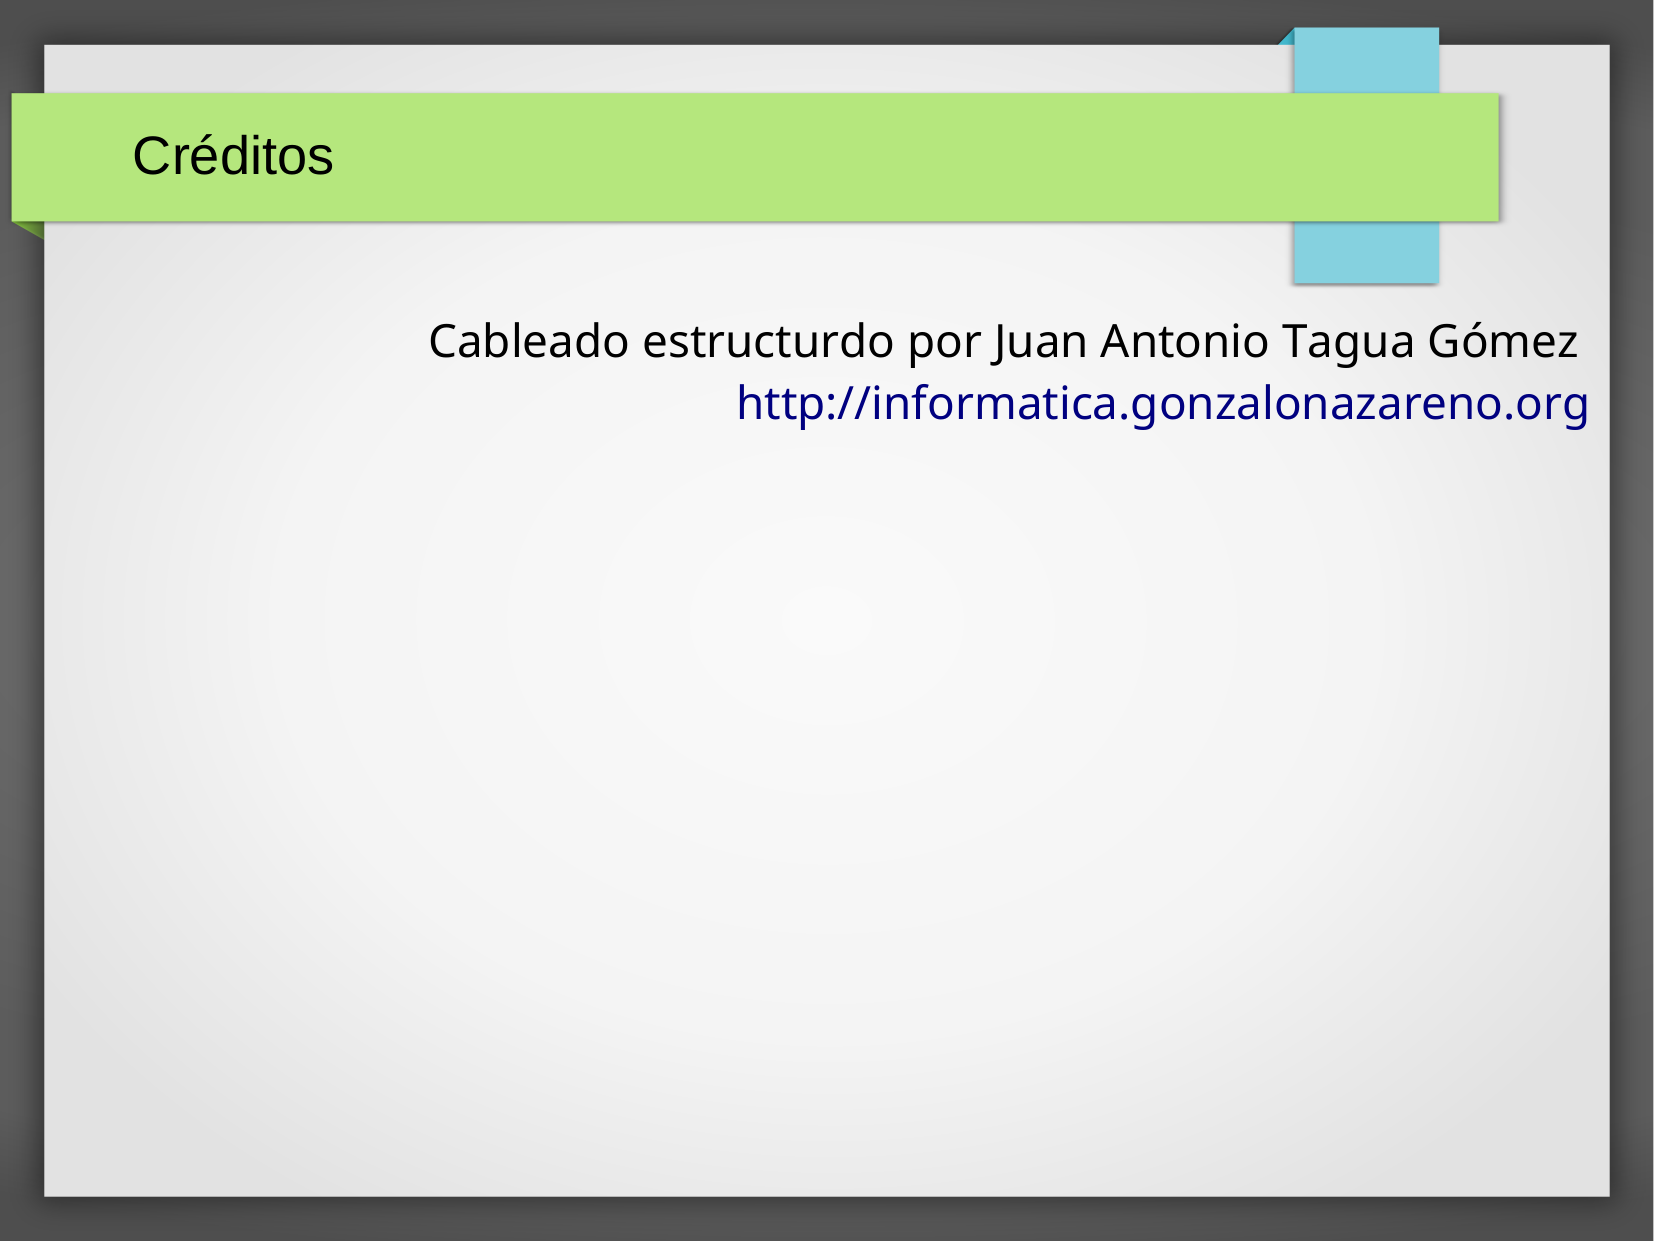

#
Créditos
Cableado estructurdo por Juan Antonio Tagua Gómez
http://informatica.gonzalonazareno.org